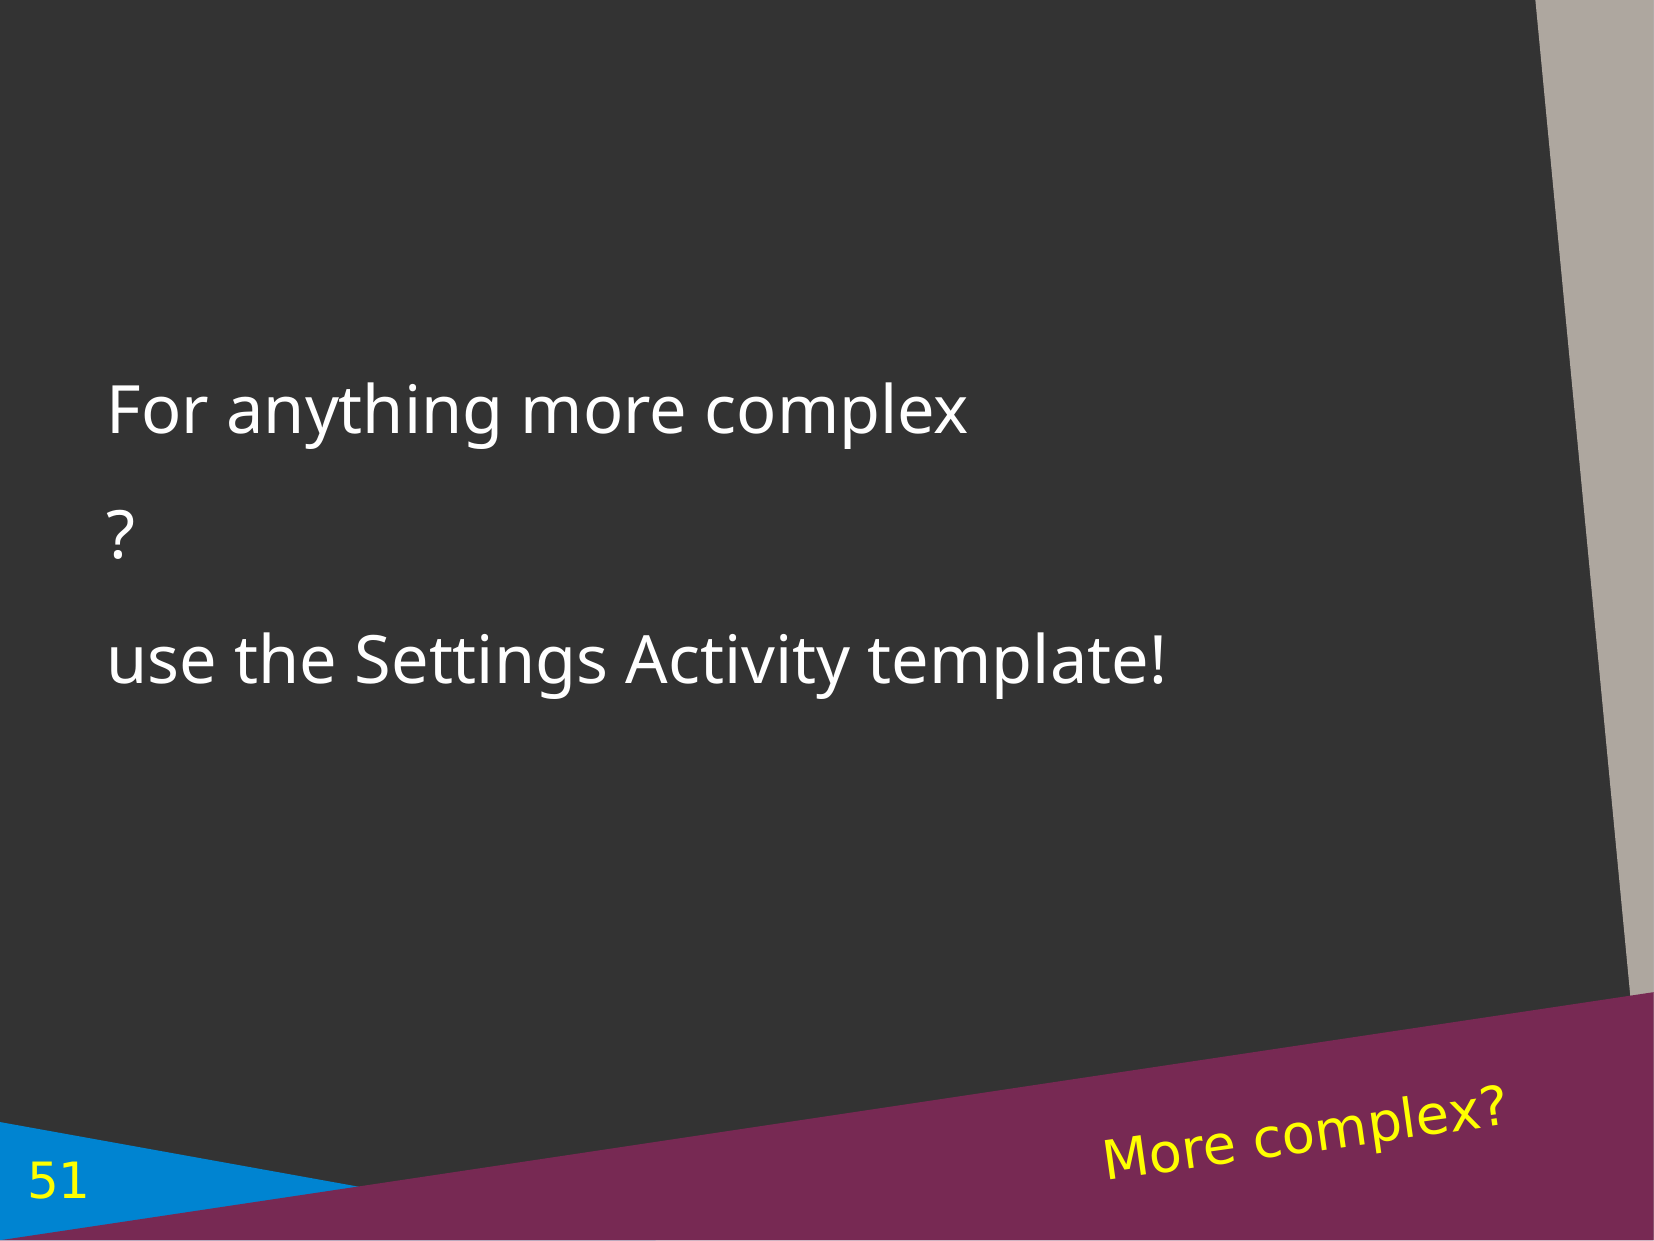

For anything more complex
?
use the Settings Activity template!
# More complex?
51